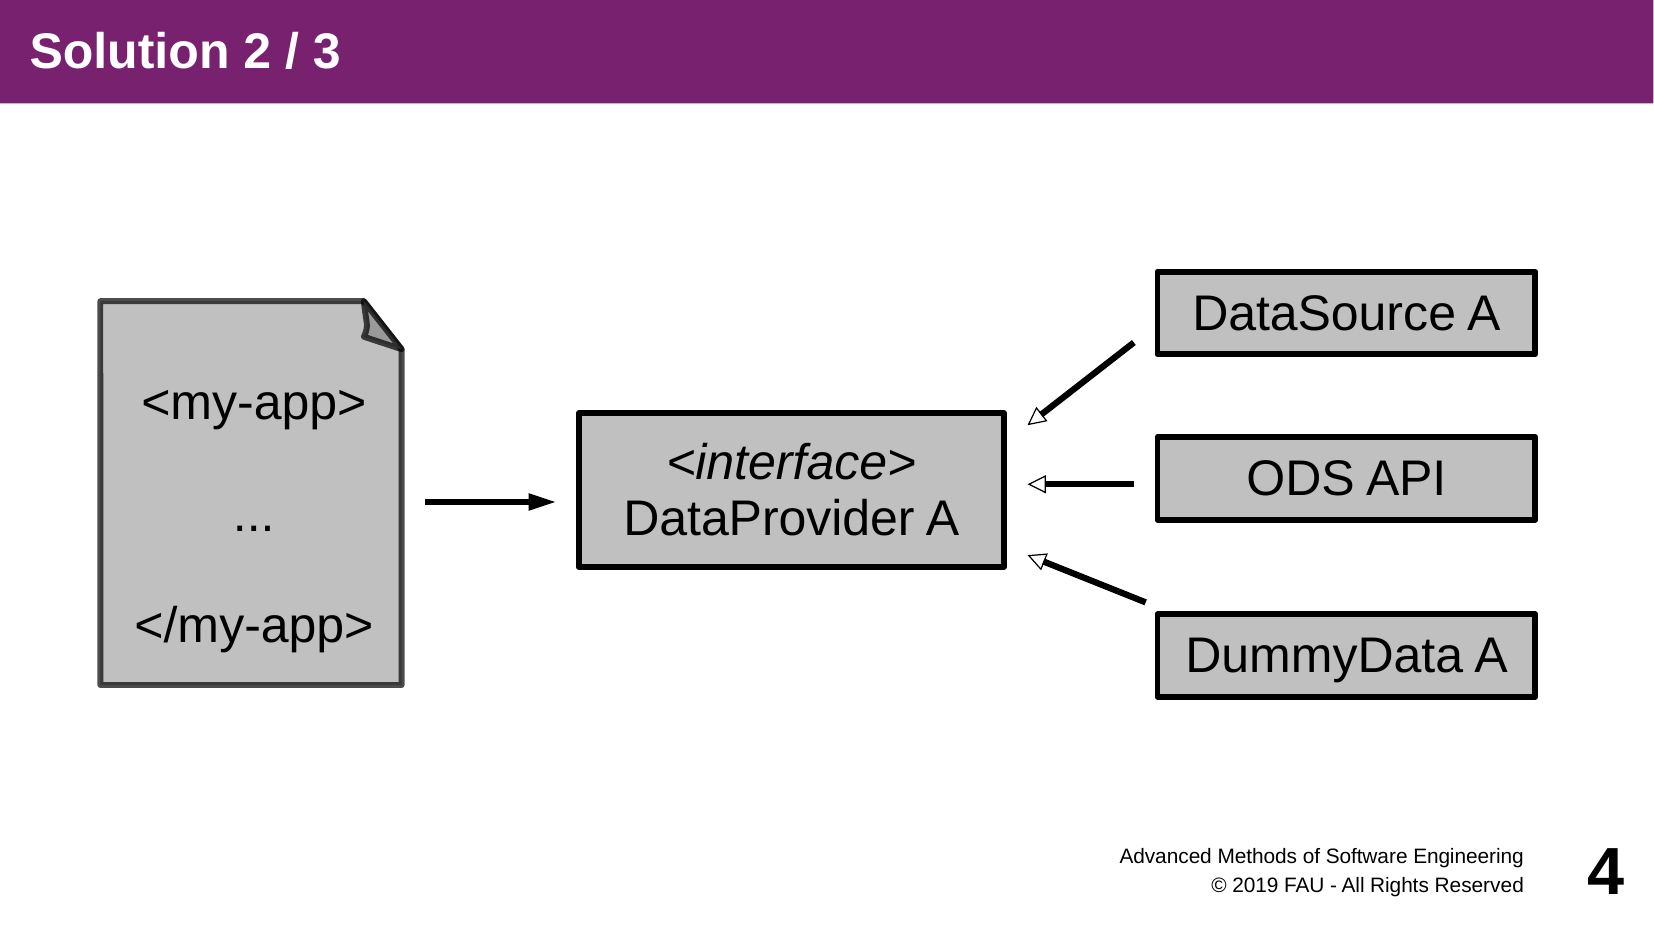

# Solution 2 / 3
DataSource A
<my-app>
...
</my-app>
<interface>
DataProvider A
ODS API
DummyData A
Advanced Methods of Software Engineering
4
© 2019 FAU - All Rights Reserved